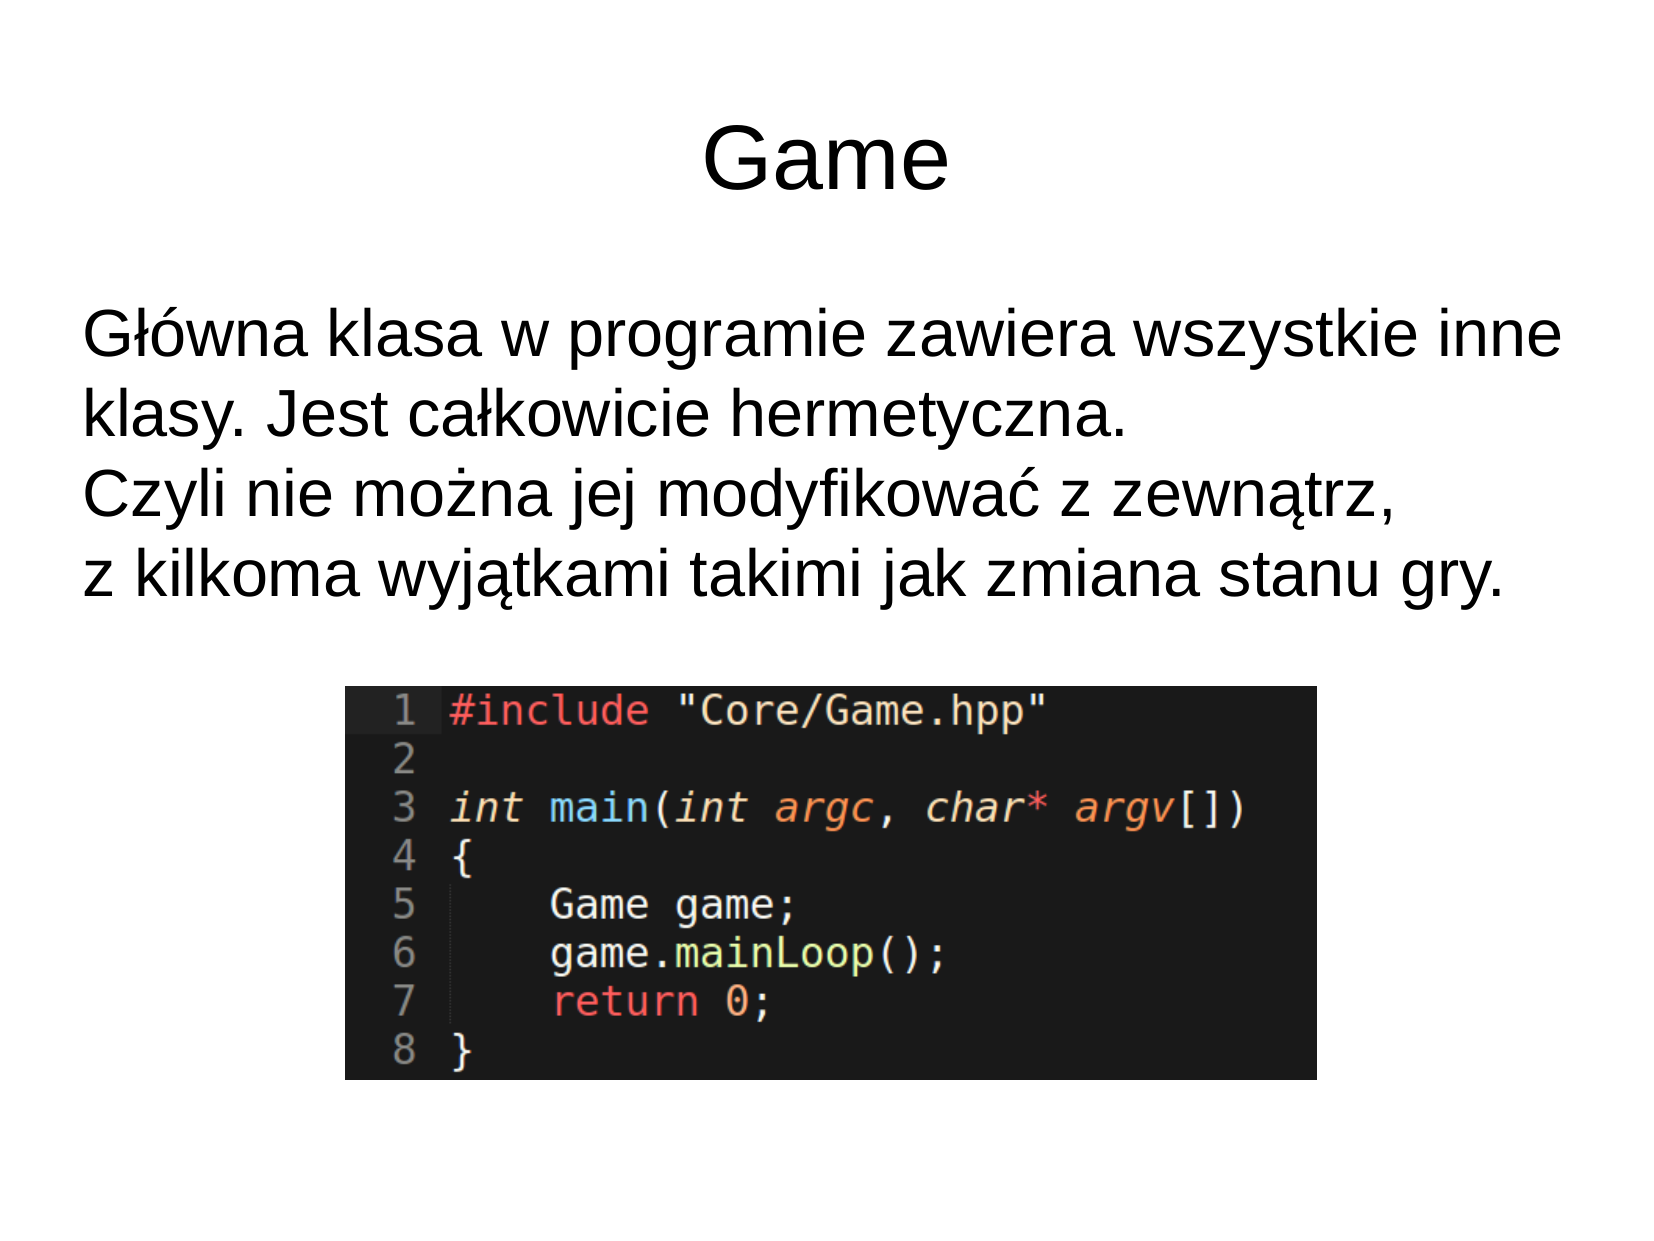

Game
Główna klasa w programie zawiera wszystkie inne klasy. Jest całkowicie hermetyczna.
Czyli nie można jej modyfikować z zewnątrz,
z kilkoma wyjątkami takimi jak zmiana stanu gry.